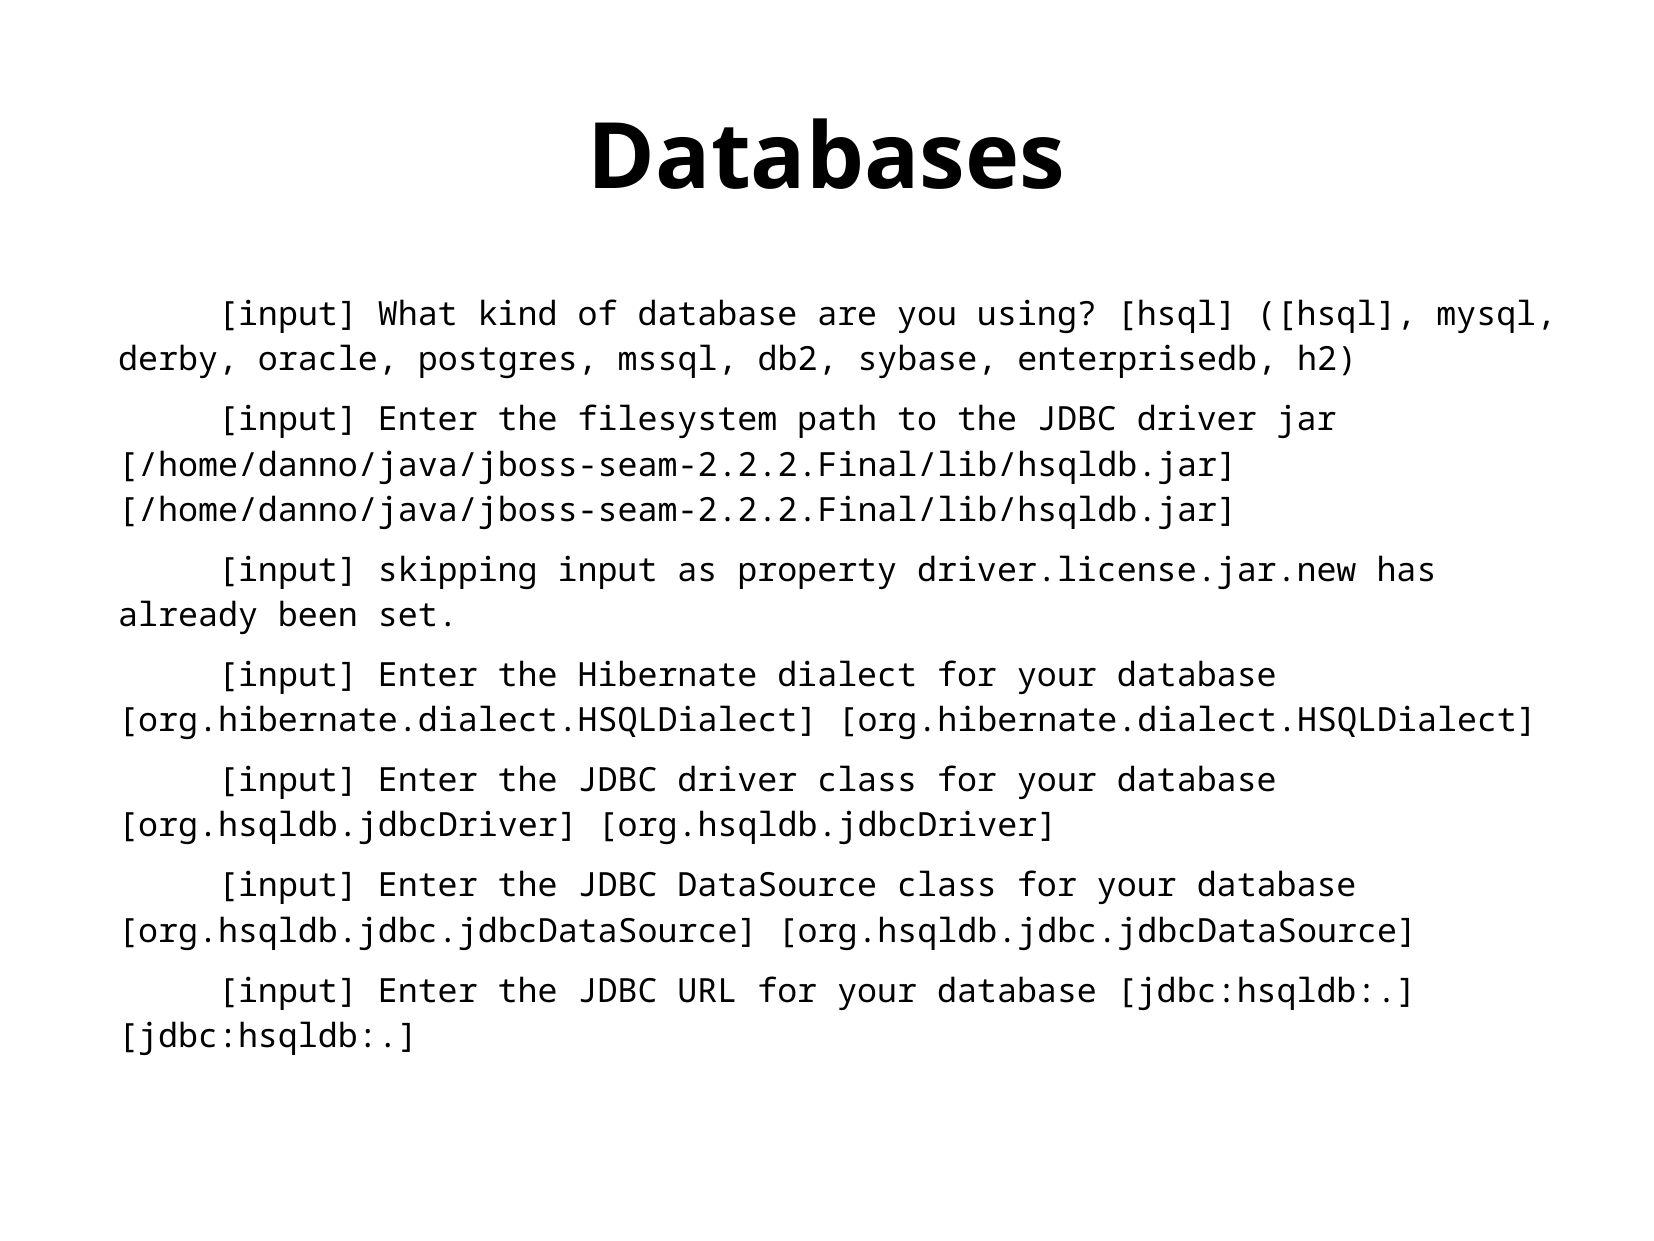

# Databases
 [input] What kind of database are you using? [hsql] ([hsql], mysql, derby, oracle, postgres, mssql, db2, sybase, enterprisedb, h2)
 [input] Enter the filesystem path to the JDBC driver jar [/home/danno/java/jboss-seam-2.2.2.Final/lib/hsqldb.jar] [/home/danno/java/jboss-seam-2.2.2.Final/lib/hsqldb.jar]
 [input] skipping input as property driver.license.jar.new has already been set.
 [input] Enter the Hibernate dialect for your database [org.hibernate.dialect.HSQLDialect] [org.hibernate.dialect.HSQLDialect]
 [input] Enter the JDBC driver class for your database [org.hsqldb.jdbcDriver] [org.hsqldb.jdbcDriver]
 [input] Enter the JDBC DataSource class for your database [org.hsqldb.jdbc.jdbcDataSource] [org.hsqldb.jdbc.jdbcDataSource]
 [input] Enter the JDBC URL for your database [jdbc:hsqldb:.] [jdbc:hsqldb:.]